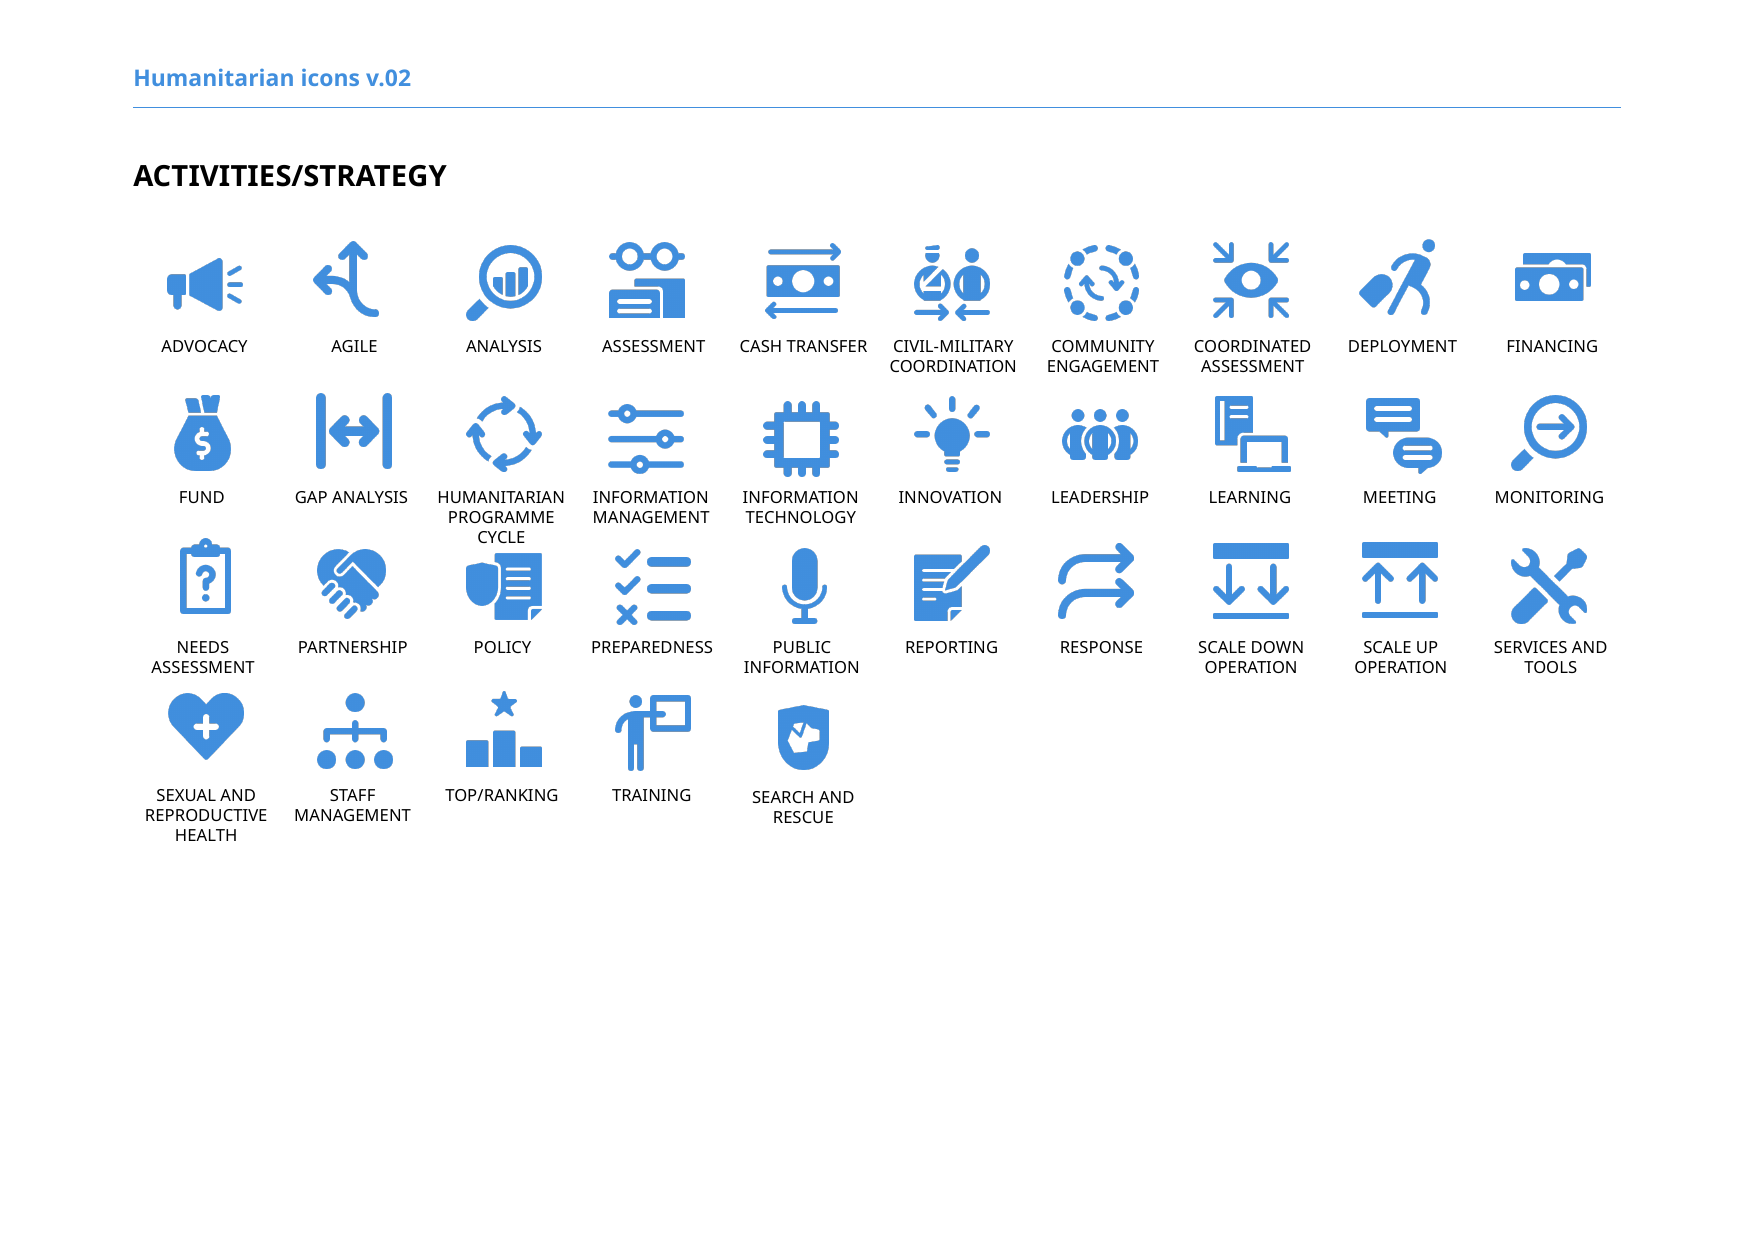

# Humanitarian icons v.02
ACTIVITIES/STRATEGY
ADVOCACY
AGILE
ANALYSIS
ASSESSMENT
CASH TRANSFER
CIVIL-MILITARY COORDINATION
COMMUNITY ENGAGEMENT
COORDINATED ASSESSMENT
DEPLOYMENT
FINANCING
FUND
GAP ANALYSIS
HUMANITARIAN PROGRAMME CYCLE
INFORMATION MANAGEMENT
INFORMATION TECHNOLOGY
INNOVATION
LEADERSHIP
LEARNING
MEETING
MONITORING
NEEDS ASSESSMENT
PARTNERSHIP
POLICY
PREPAREDNESS
PUBLIC INFORMATION
REPORTING
RESPONSE
SCALE DOWN OPERATION
SCALE UP OPERATION
SERVICES AND TOOLS
SEXUAL AND REPRODUCTIVE HEALTH
STAFF
MANAGEMENT
TOP/RANKING
TRAINING
SEARCH AND
RESCUE